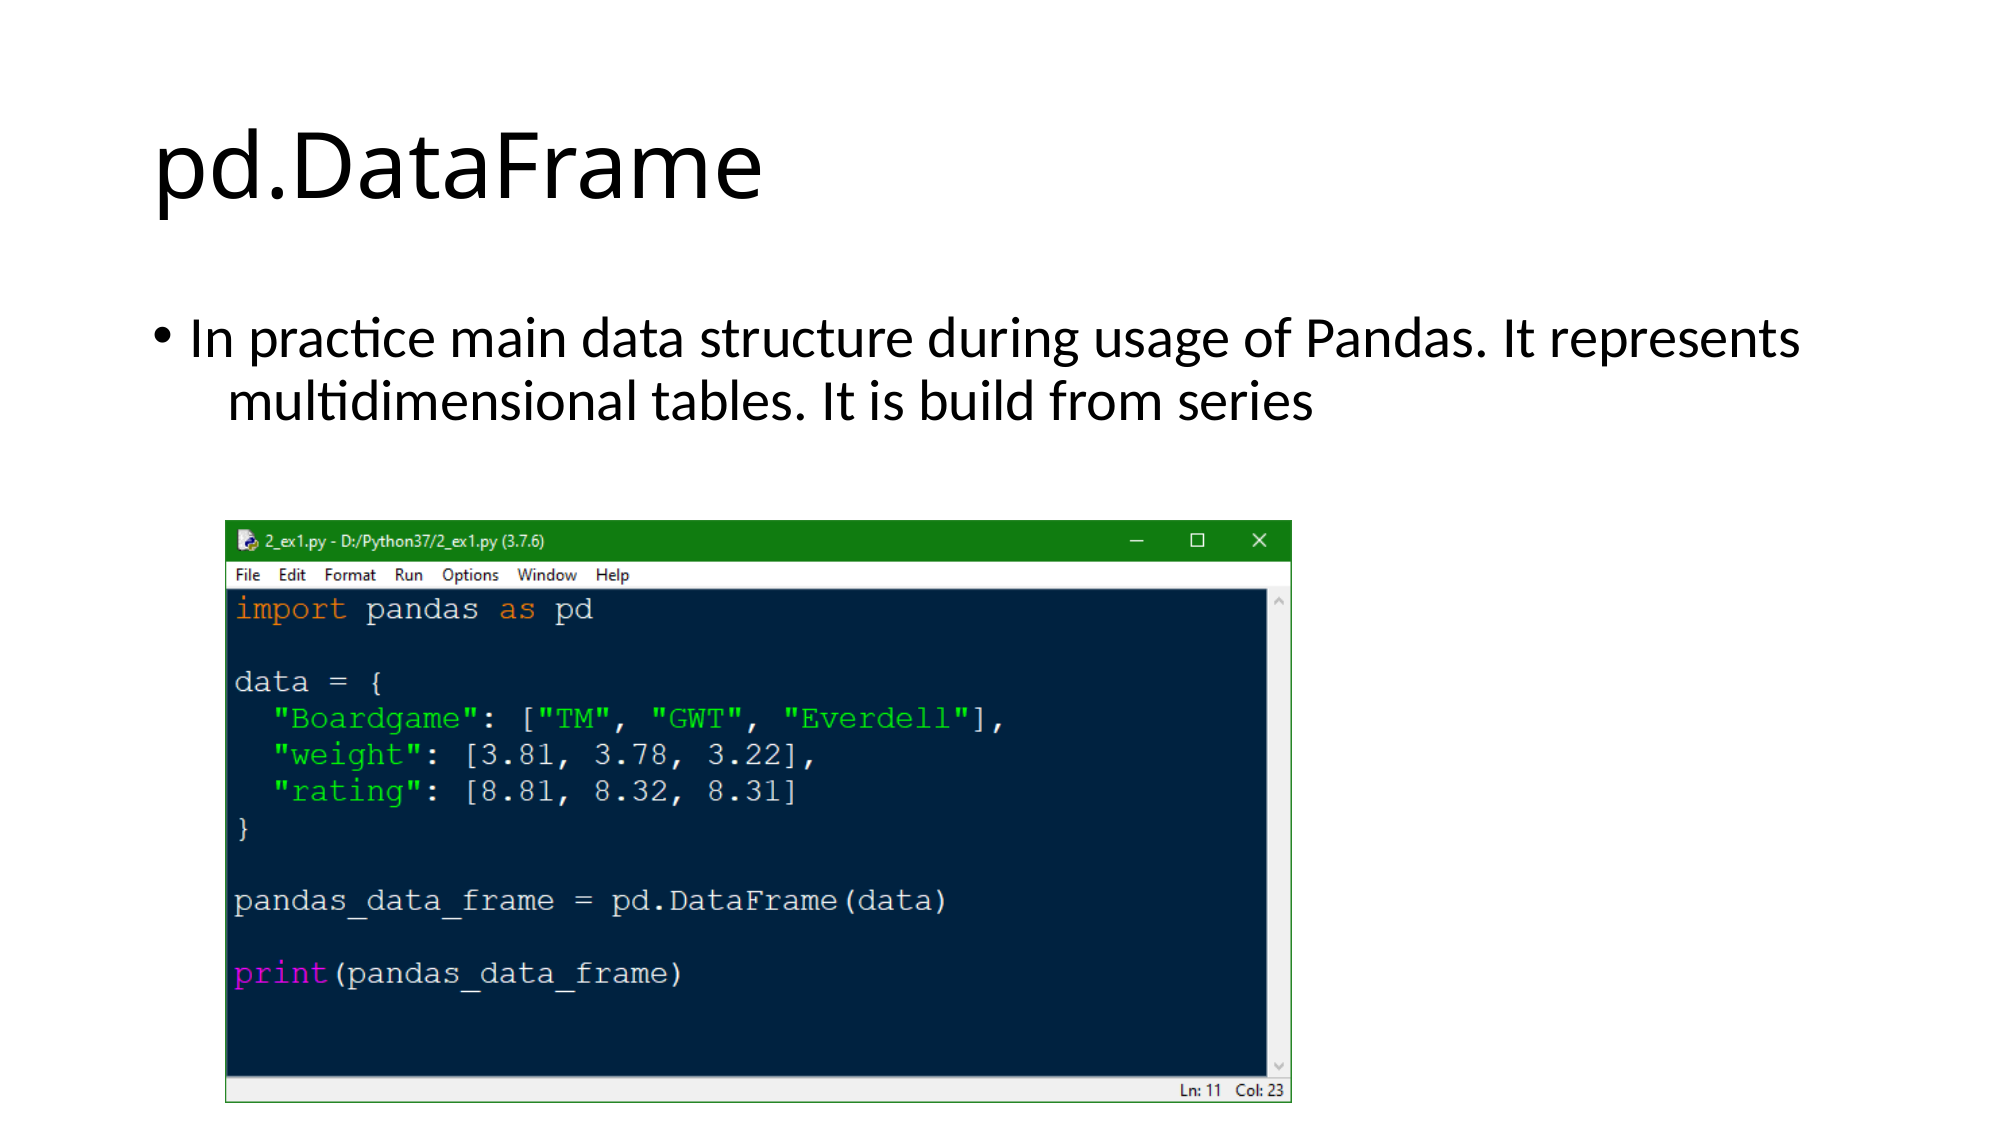

# pd.DataFrame
In practice main data structure during usage of Pandas. It represents multidimensional tables. It is build from series